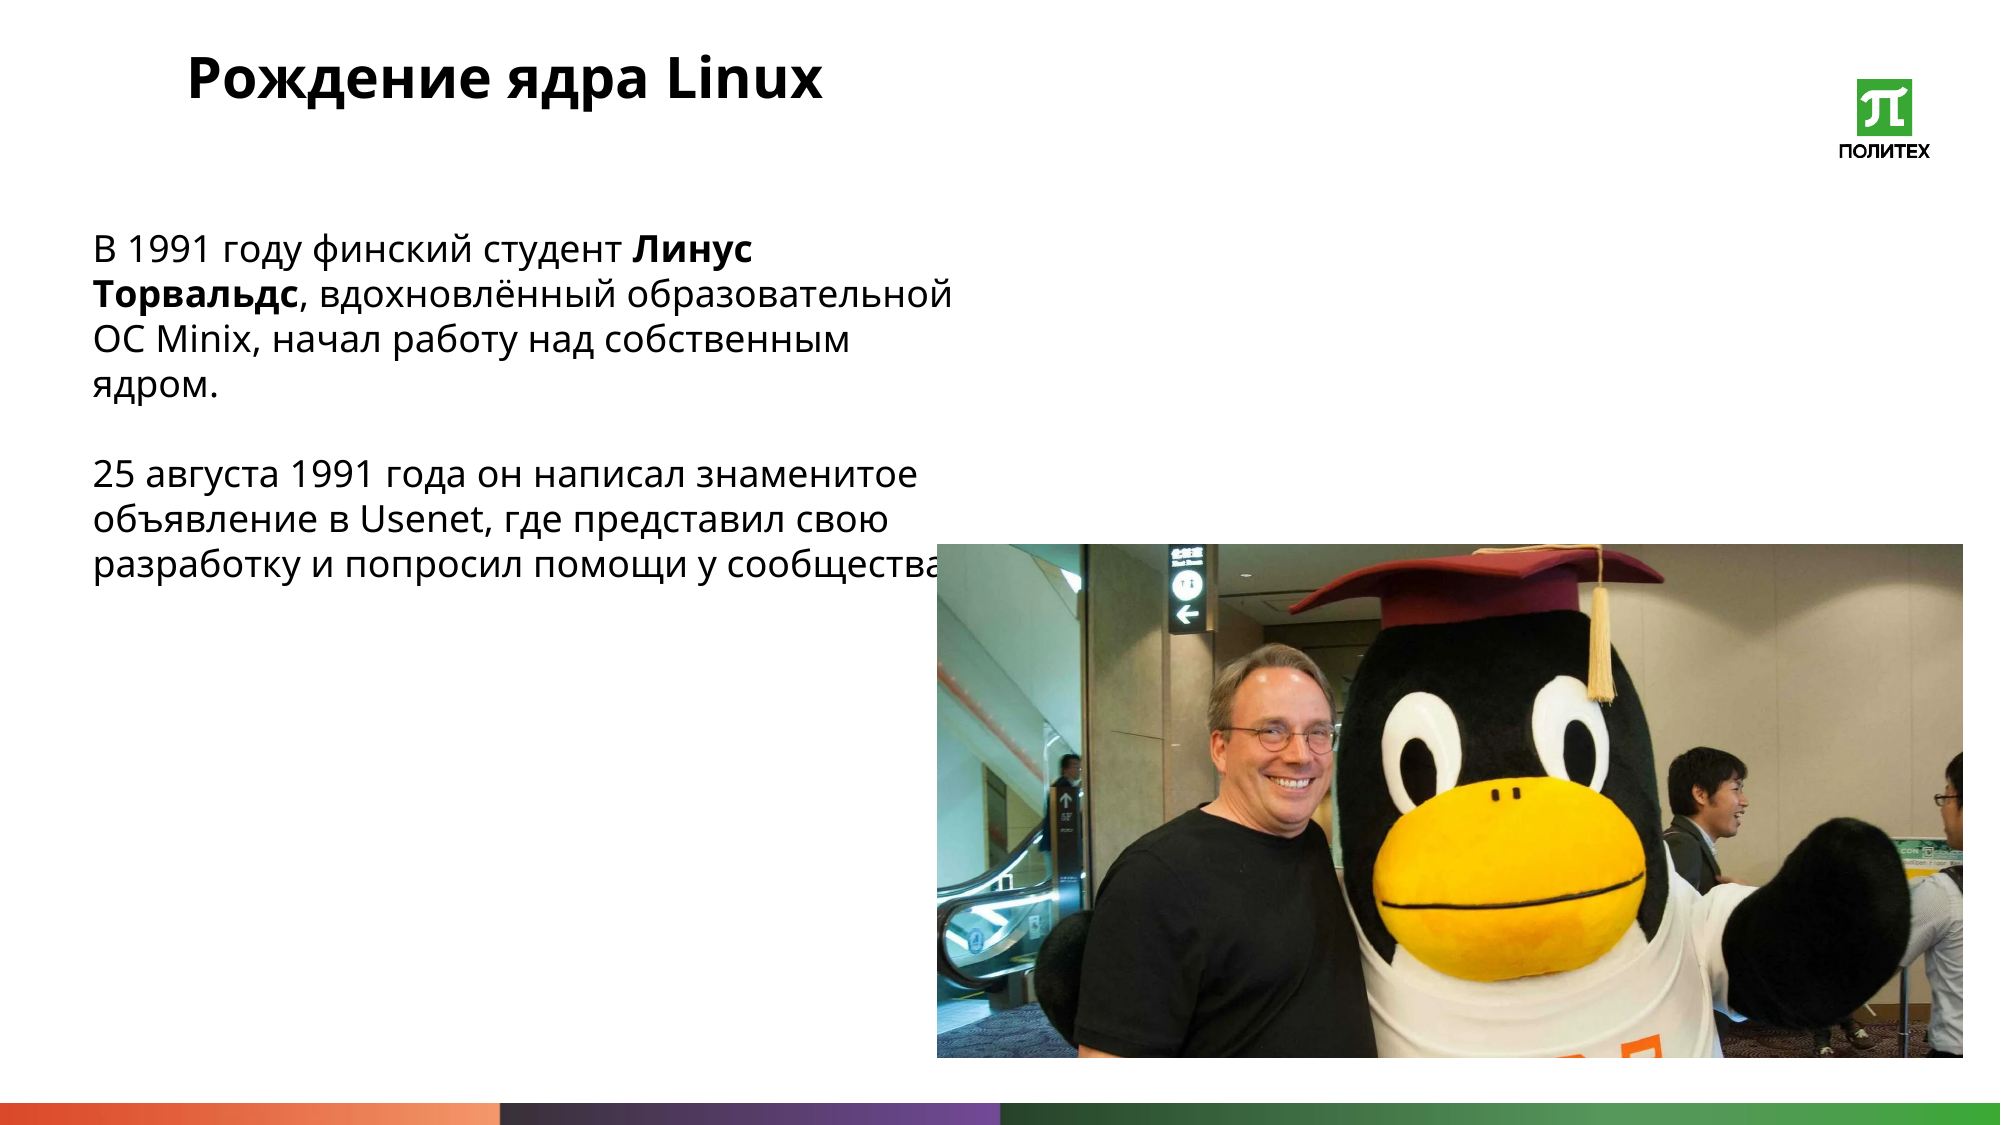

# Рождение ядра Linux
В 1991 году финский студент Линус Торвальдс, вдохновлённый образовательной ОС Minix, начал работу над собственным ядром.
25 августа 1991 года он написал знаменитое объявление в Usenet, где представил свою разработку и попросил помощи у сообщества.